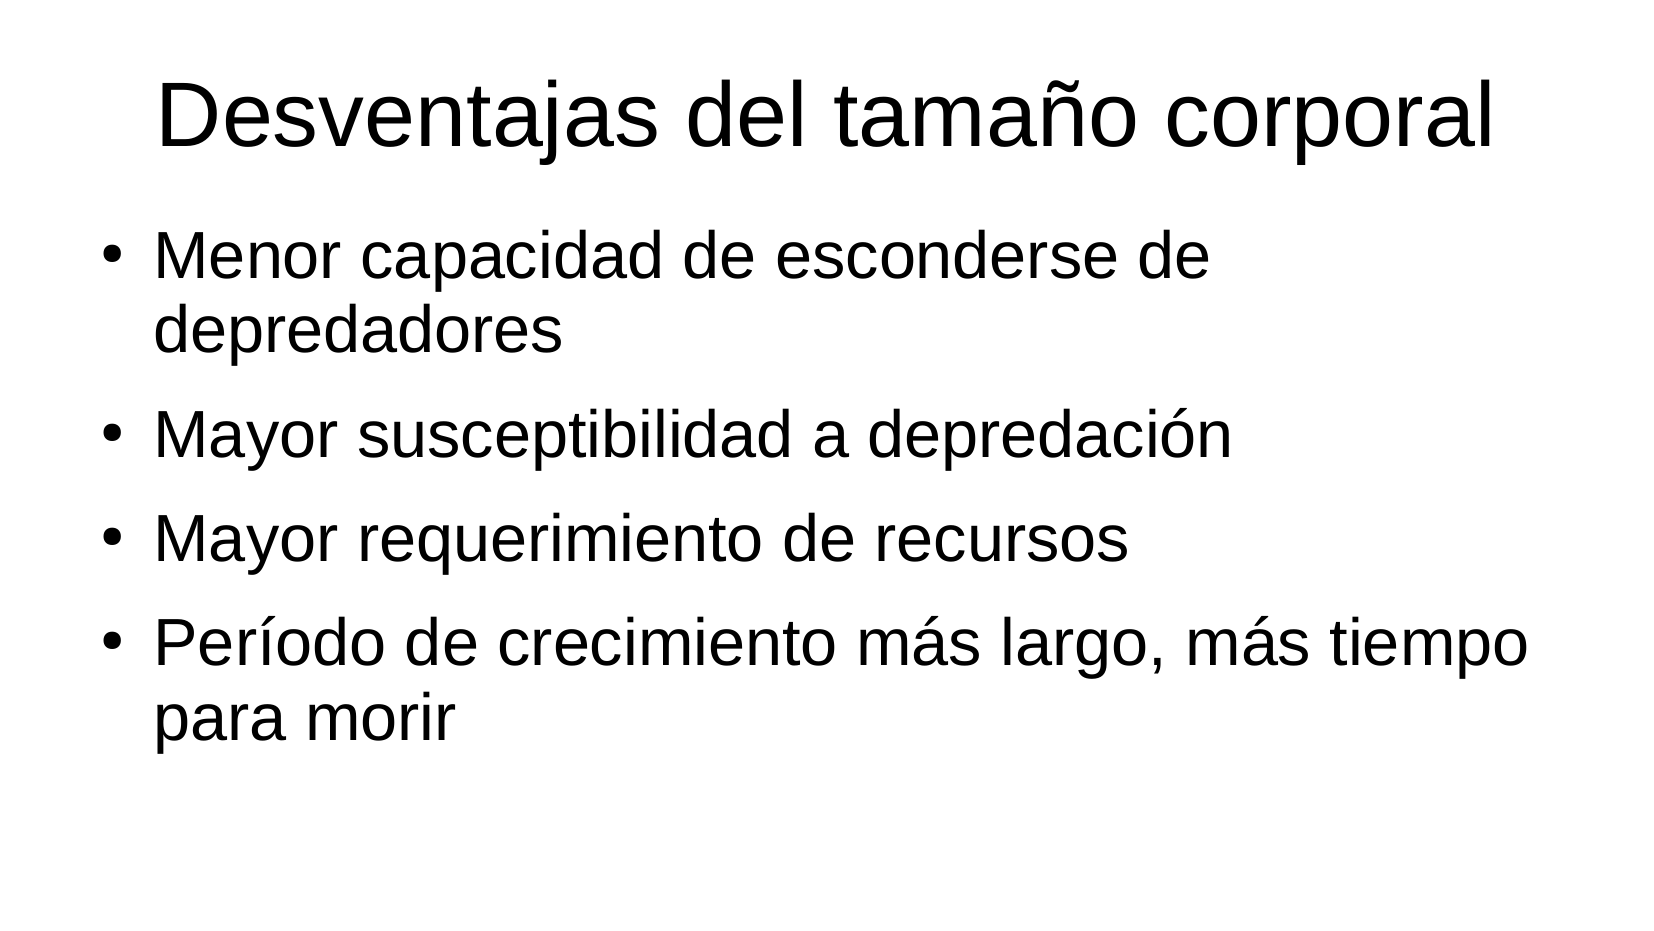

# Desventajas del tamaño corporal
Menor capacidad de esconderse de depredadores
Mayor susceptibilidad a depredación
Mayor requerimiento de recursos
Período de crecimiento más largo, más tiempo para morir